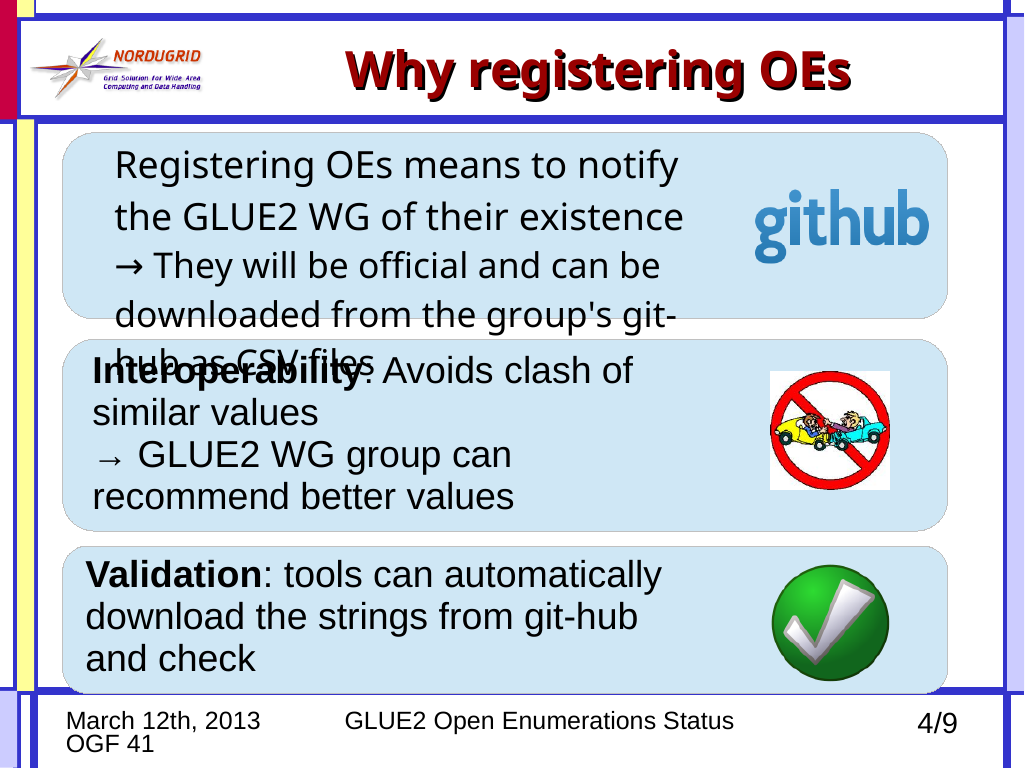

# Why registering OEs
Registering OEs means to notify the GLUE2 WG of their existence
→ They will be official and can be downloaded from the group's git-hub as CSV files
Interoperability: Avoids clash of similar values
→ GLUE2 WG group can recommend better values
Validation: tools can automatically download the strings from git-hub and check
March 12th, 2013 OGF 41
GLUE2 Open Enumerations Status
4